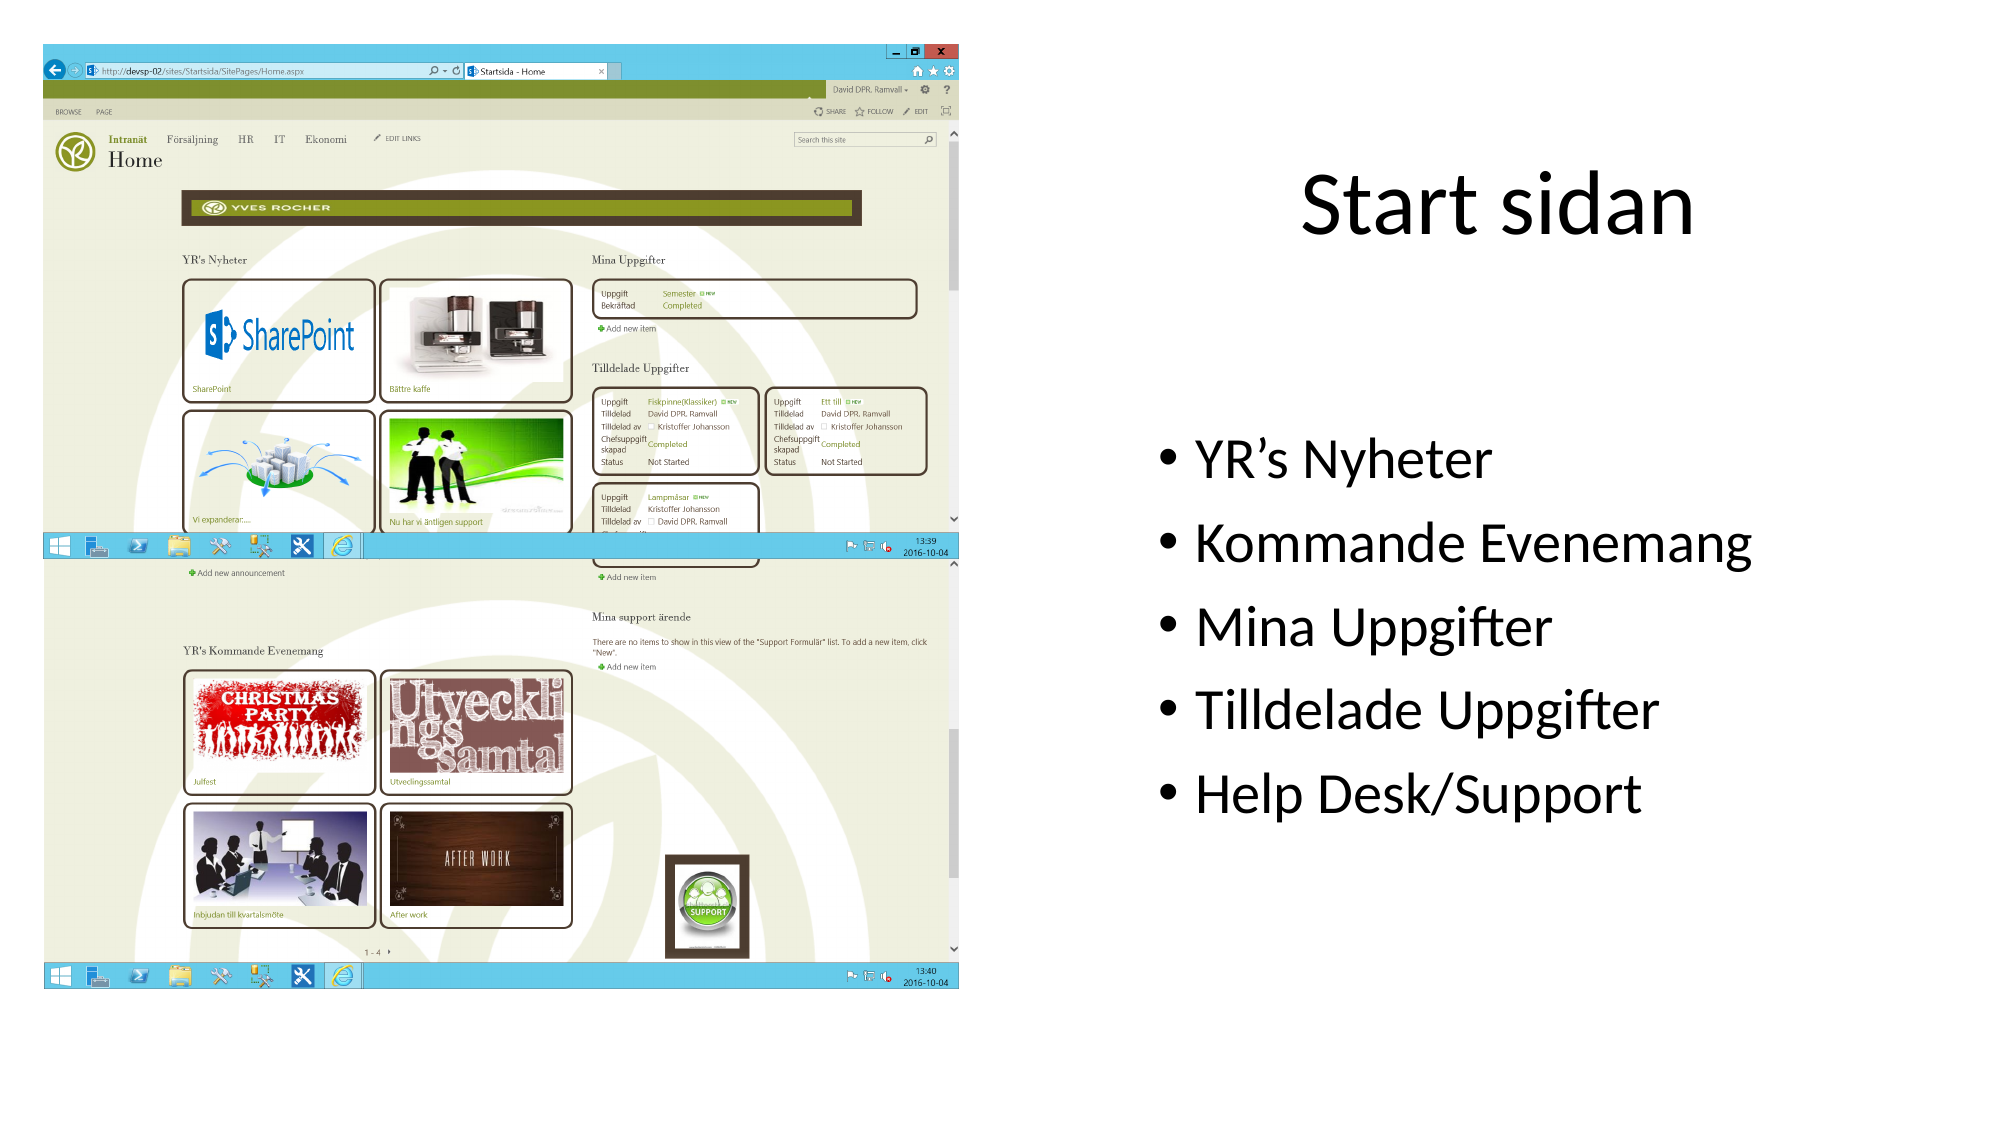

Start sidan
# YR’s Nyheter
Kommande Evenemang
Mina Uppgifter
Tilldelade Uppgifter
Help Desk/Support